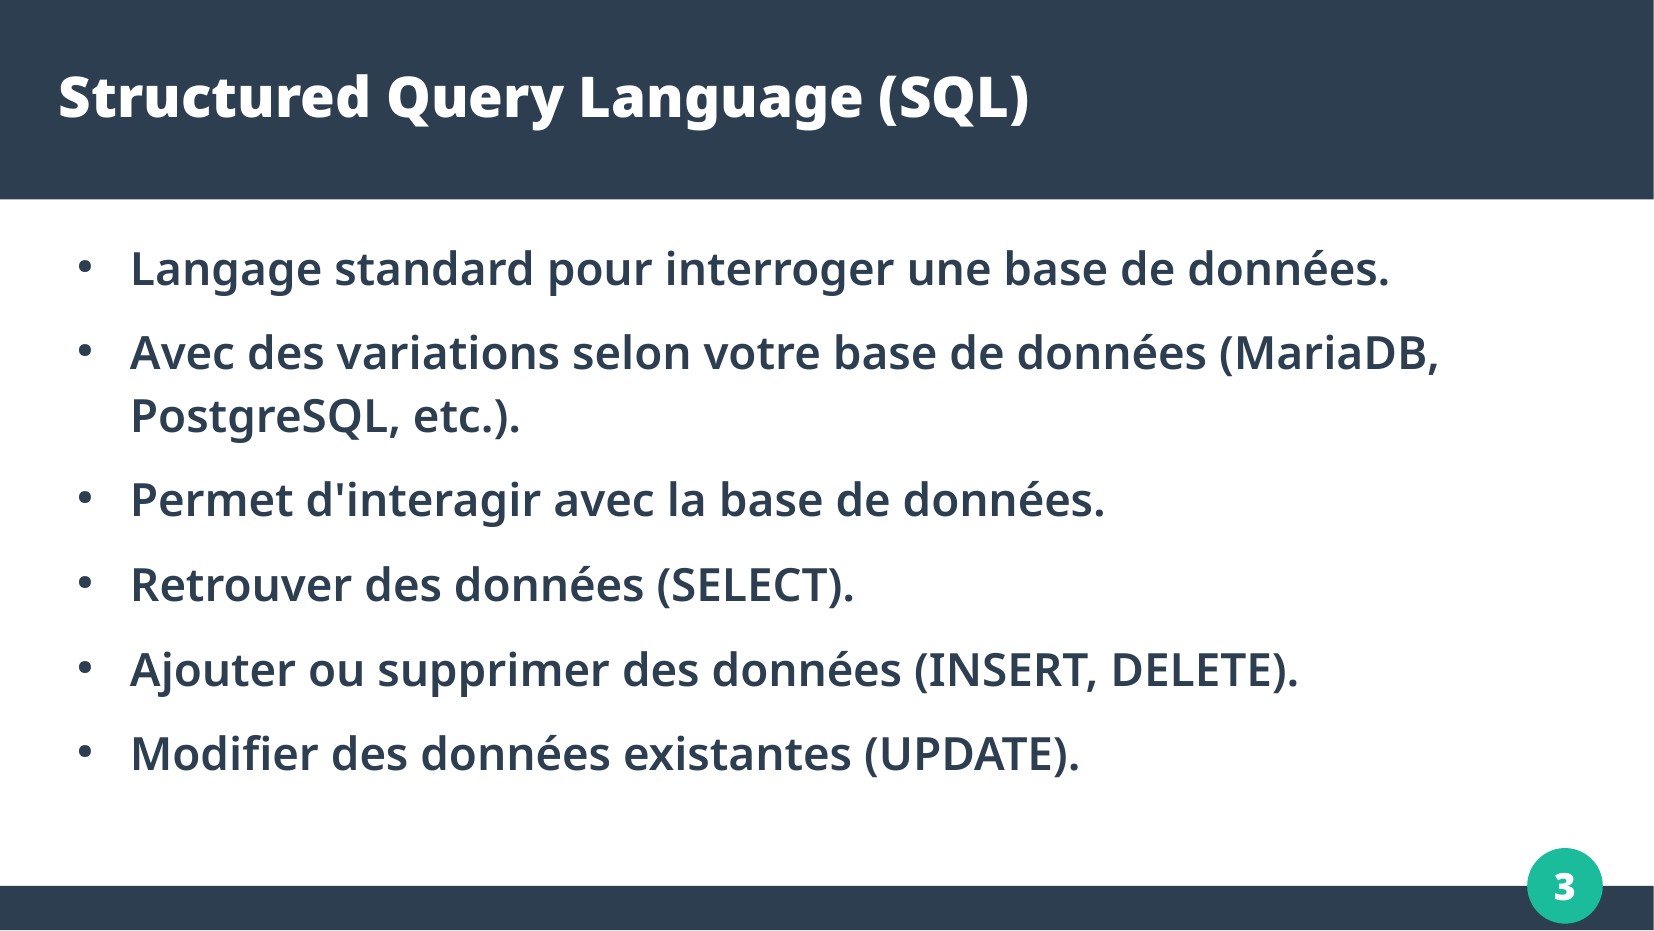

# Structured Query Language (SQL)
Langage standard pour interroger une base de données.
Avec des variations selon votre base de données (MariaDB, PostgreSQL, etc.).
Permet d'interagir avec la base de données.
Retrouver des données (SELECT).
Ajouter ou supprimer des données (INSERT, DELETE).
Modifier des données existantes (UPDATE).